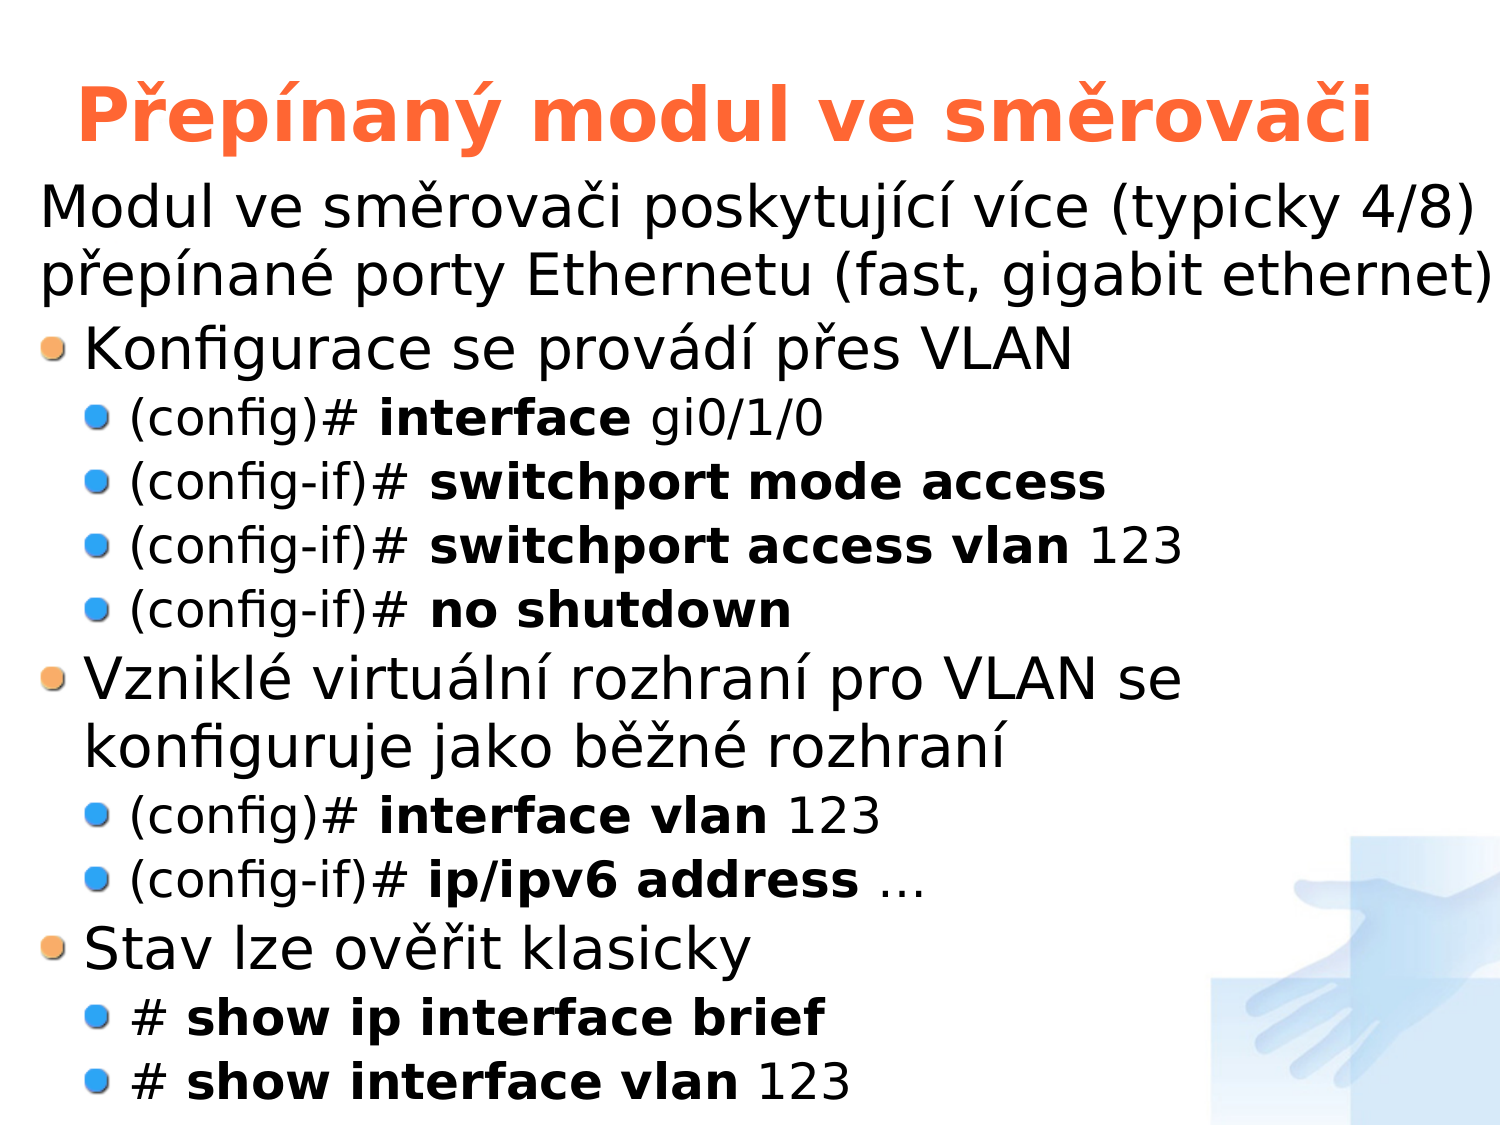

# Přepínaný modul ve směrovači
Modul ve směrovači poskytující více (typicky 4/8) přepínané porty Ethernetu (fast, gigabit ethernet)
Konfigurace se provádí přes VLAN
(config)# interface gi0/1/0
(config-if)# switchport mode access
(config-if)# switchport access vlan 123
(config-if)# no shutdown
Vzniklé virtuální rozhraní pro VLAN se konfiguruje jako běžné rozhraní
(config)# interface vlan 123
(config-if)# ip/ipv6 address …
Stav lze ověřit klasicky
# show ip interface brief
# show interface vlan 123